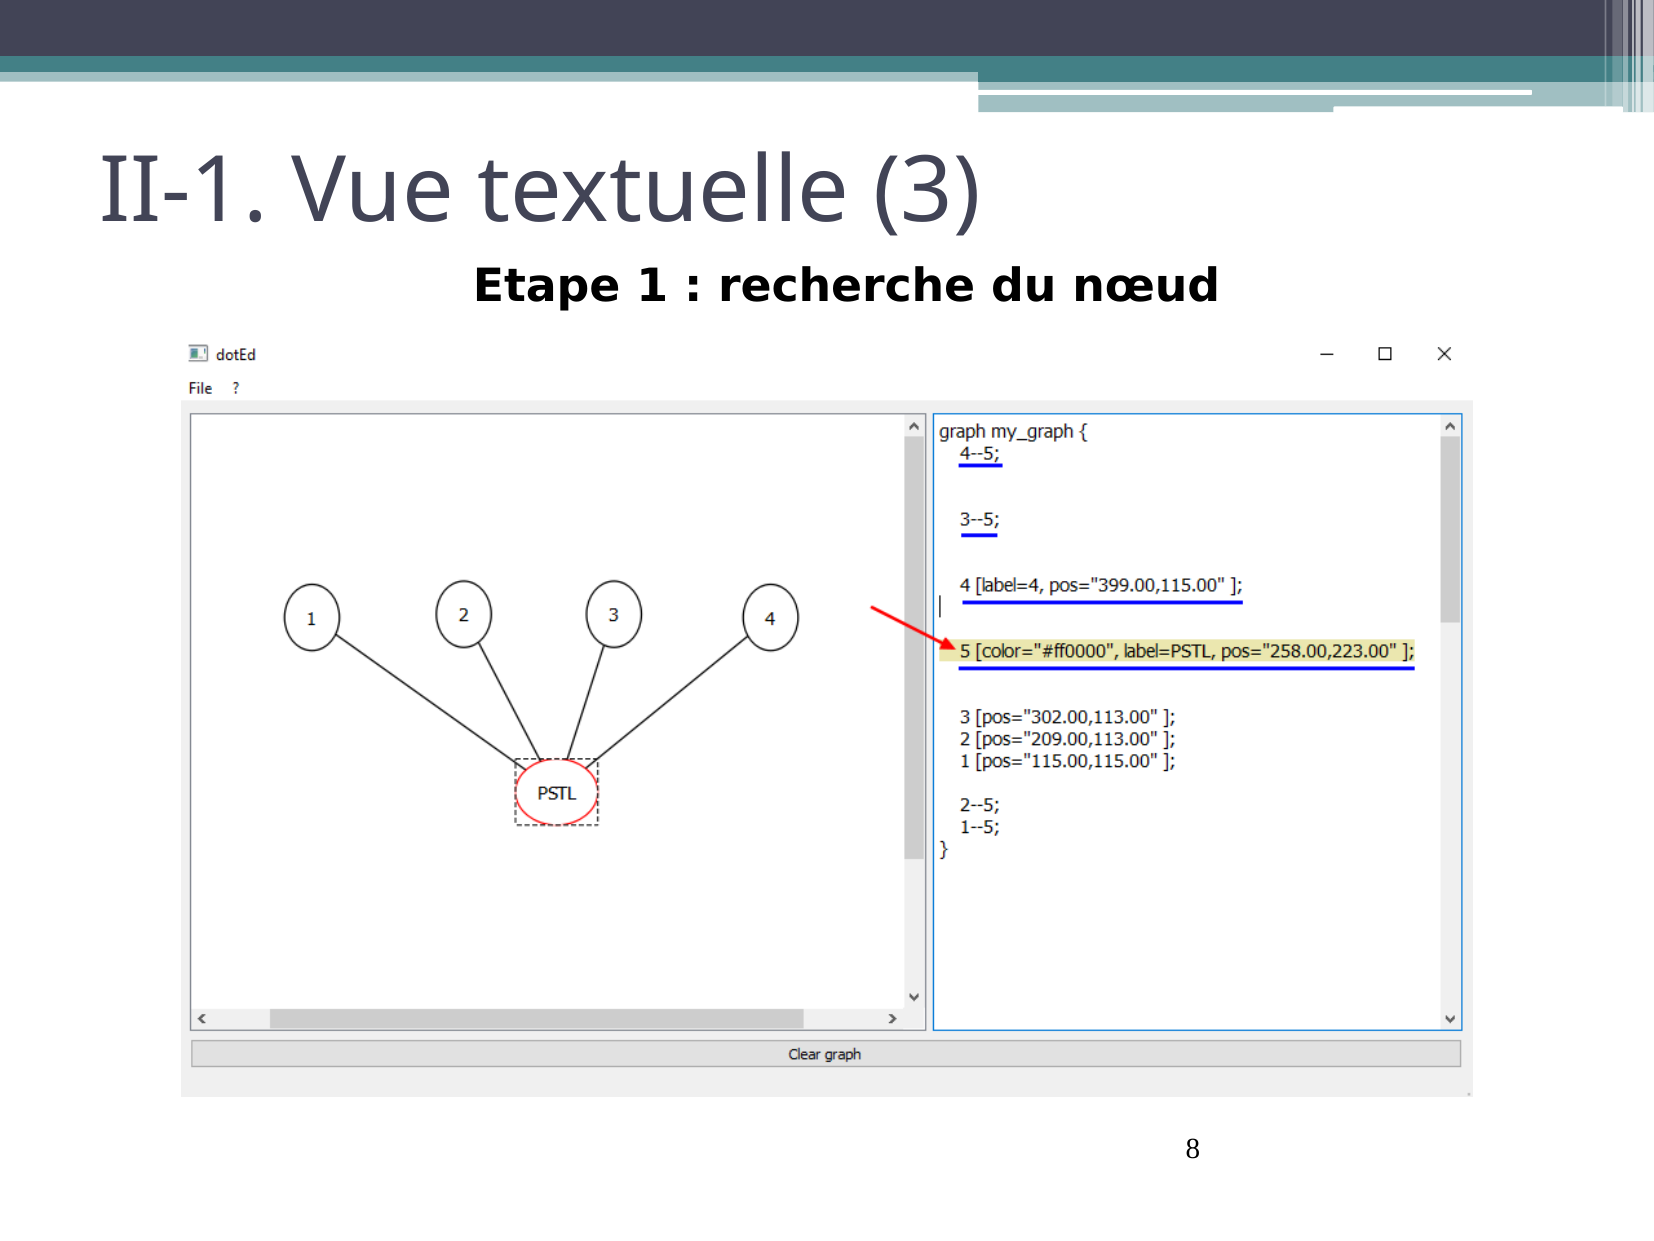

# II-1. Vue textuelle (3)
Etape 1 : recherche du nœud